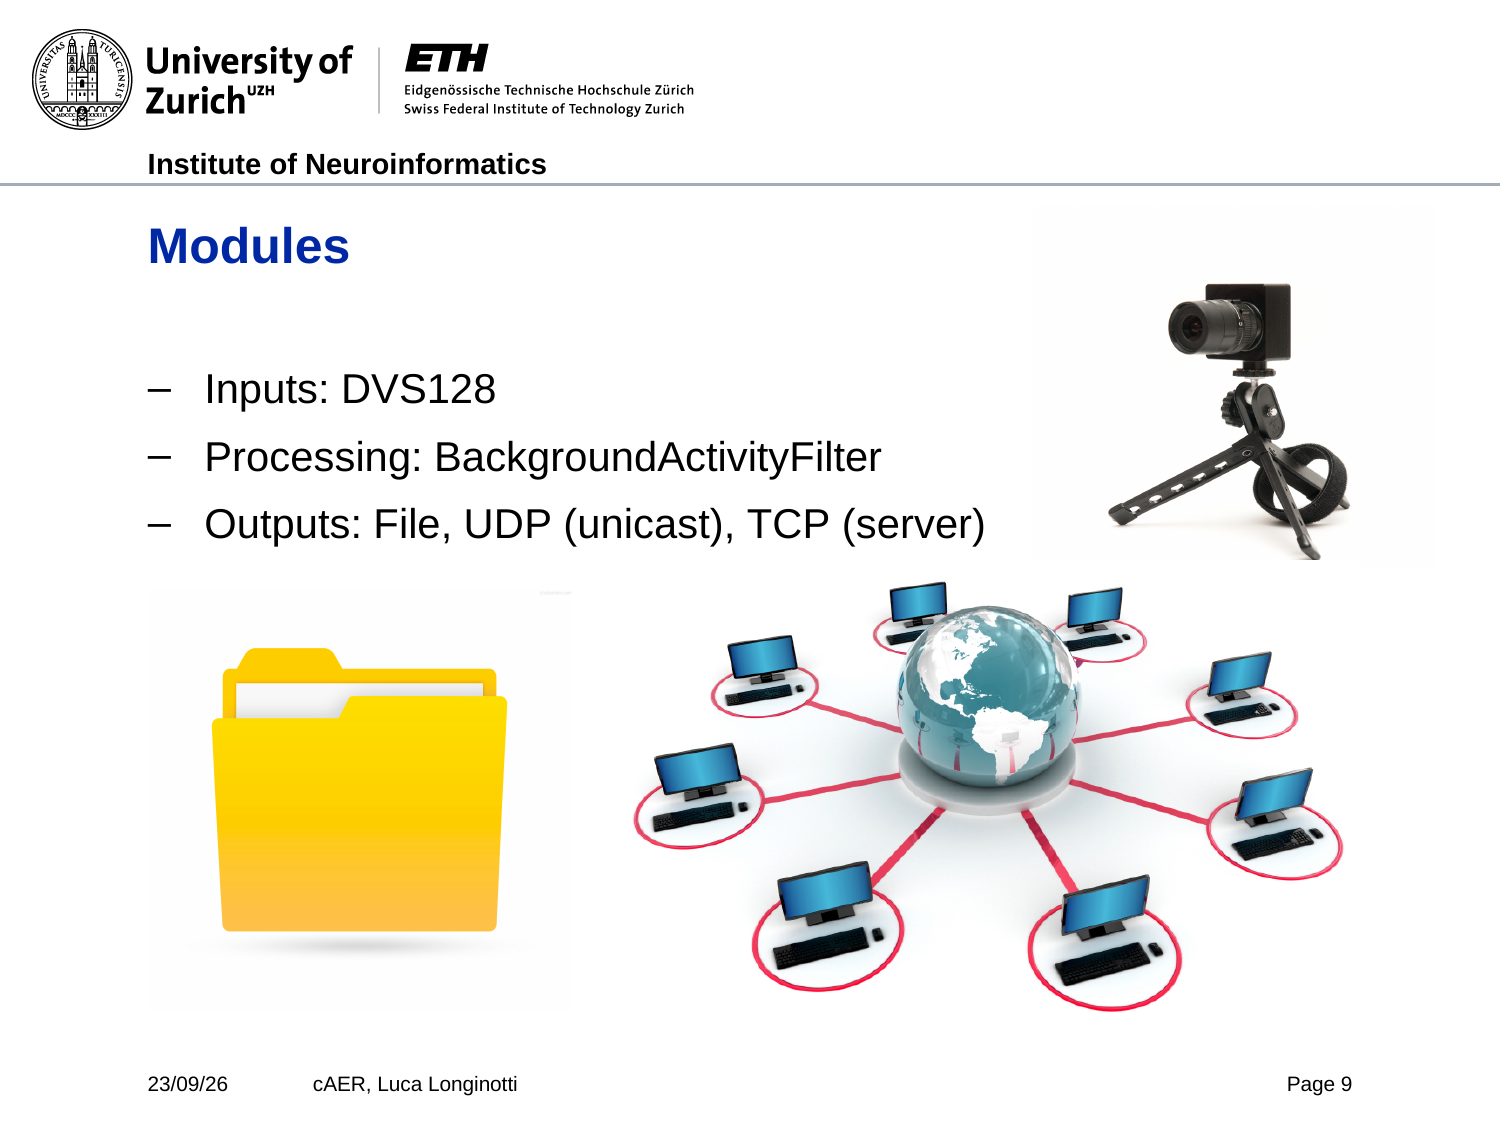

# Modules
Inputs: DVS128
Processing: BackgroundActivityFilter
Outputs: File, UDP (unicast), TCP (server)
cAER, Luca Longinotti
9